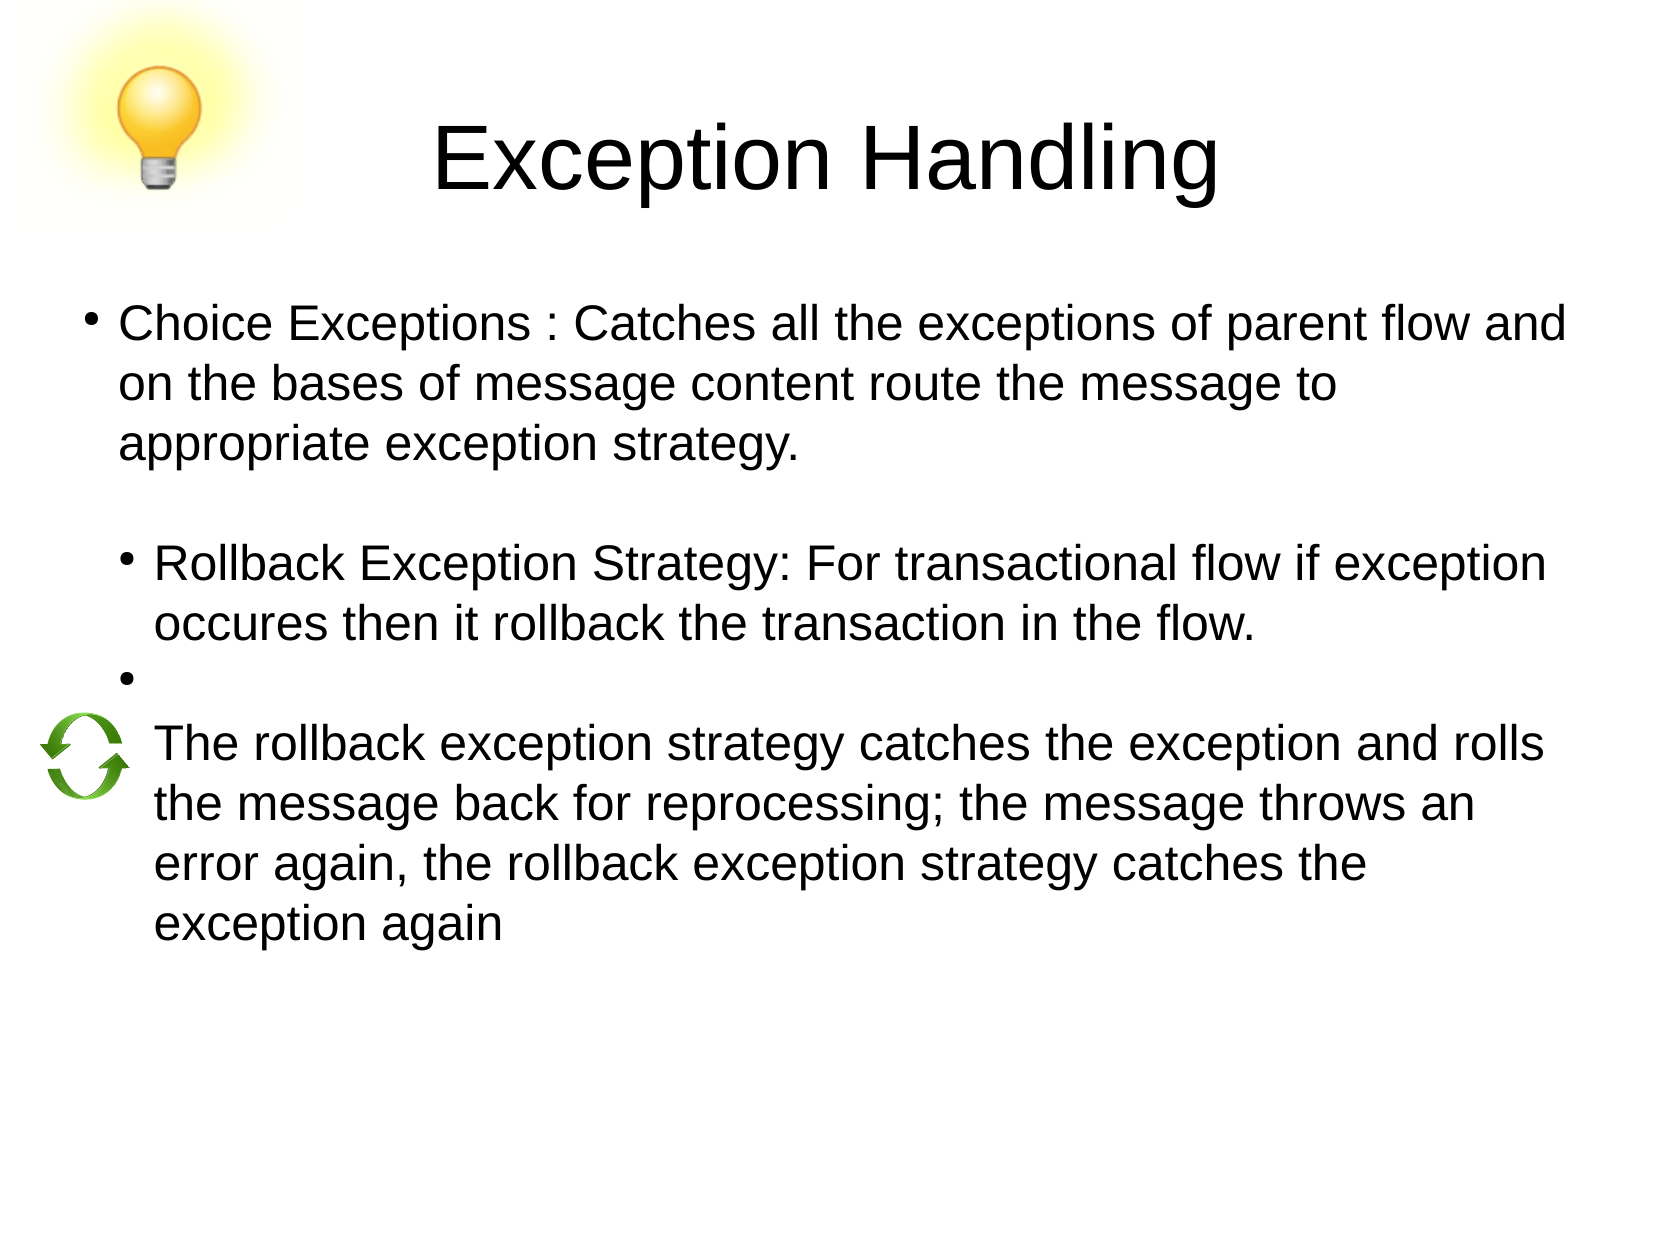

Exception Handling
Choice Exceptions : Catches all the exceptions of parent flow and on the bases of message content route the message to appropriate exception strategy.
Rollback Exception Strategy: For transactional flow if exception occures then it rollback the transaction in the flow.
The rollback exception strategy catches the exception and rolls the message back for reprocessing; the message throws an error again, the rollback exception strategy catches the exception again